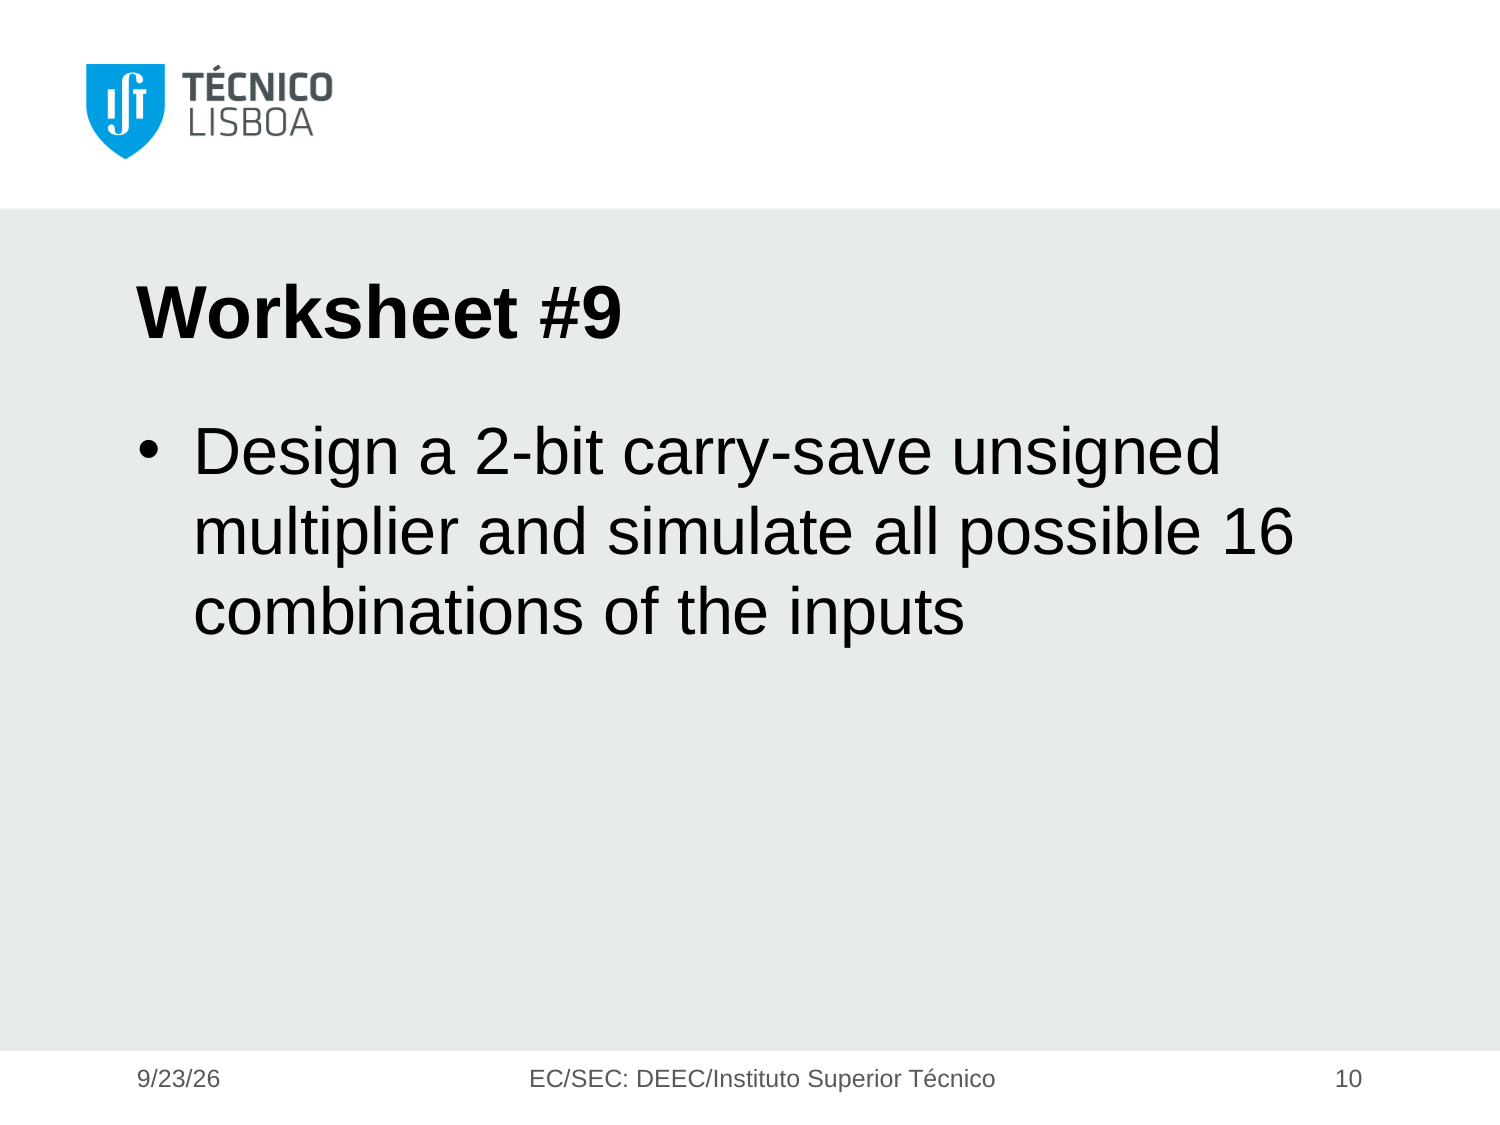

# Worksheet #9
Design a 2-bit carry-save unsigned multiplier and simulate all possible 16 combinations of the inputs
EC/SEC: DEEC/Instituto Superior Técnico